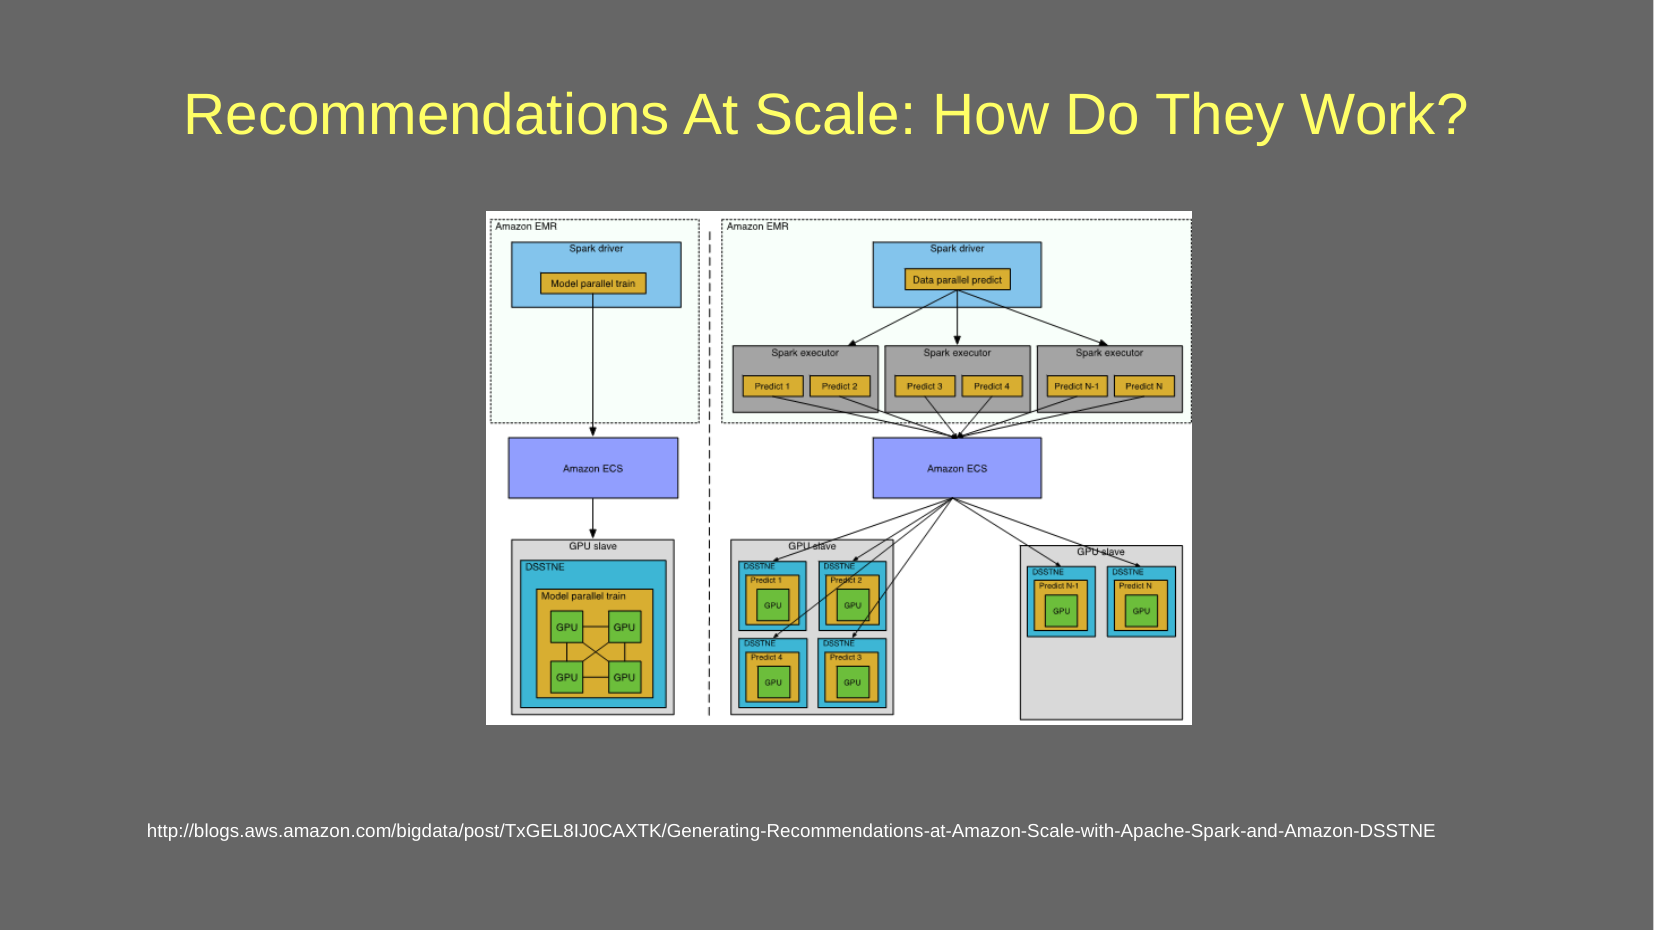

# Recommendations At Scale: How Do They Work?
http://blogs.aws.amazon.com/bigdata/post/TxGEL8IJ0CAXTK/Generating-Recommendations-at-Amazon-Scale-with-Apache-Spark-and-Amazon-DSSTNE